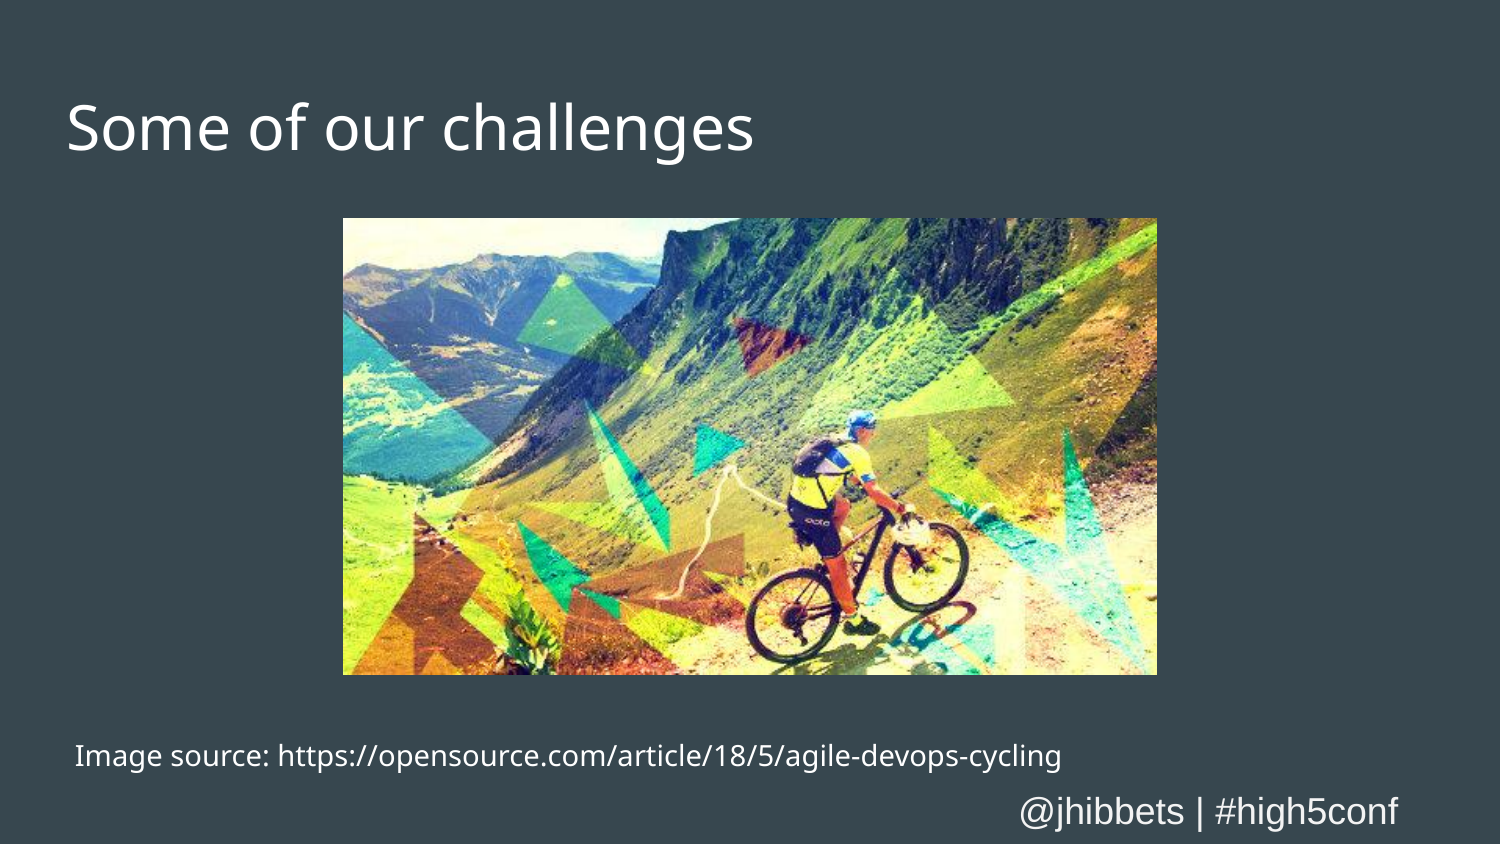

# Some of our challenges
Image source: https://opensource.com/article/18/5/agile-devops-cycling